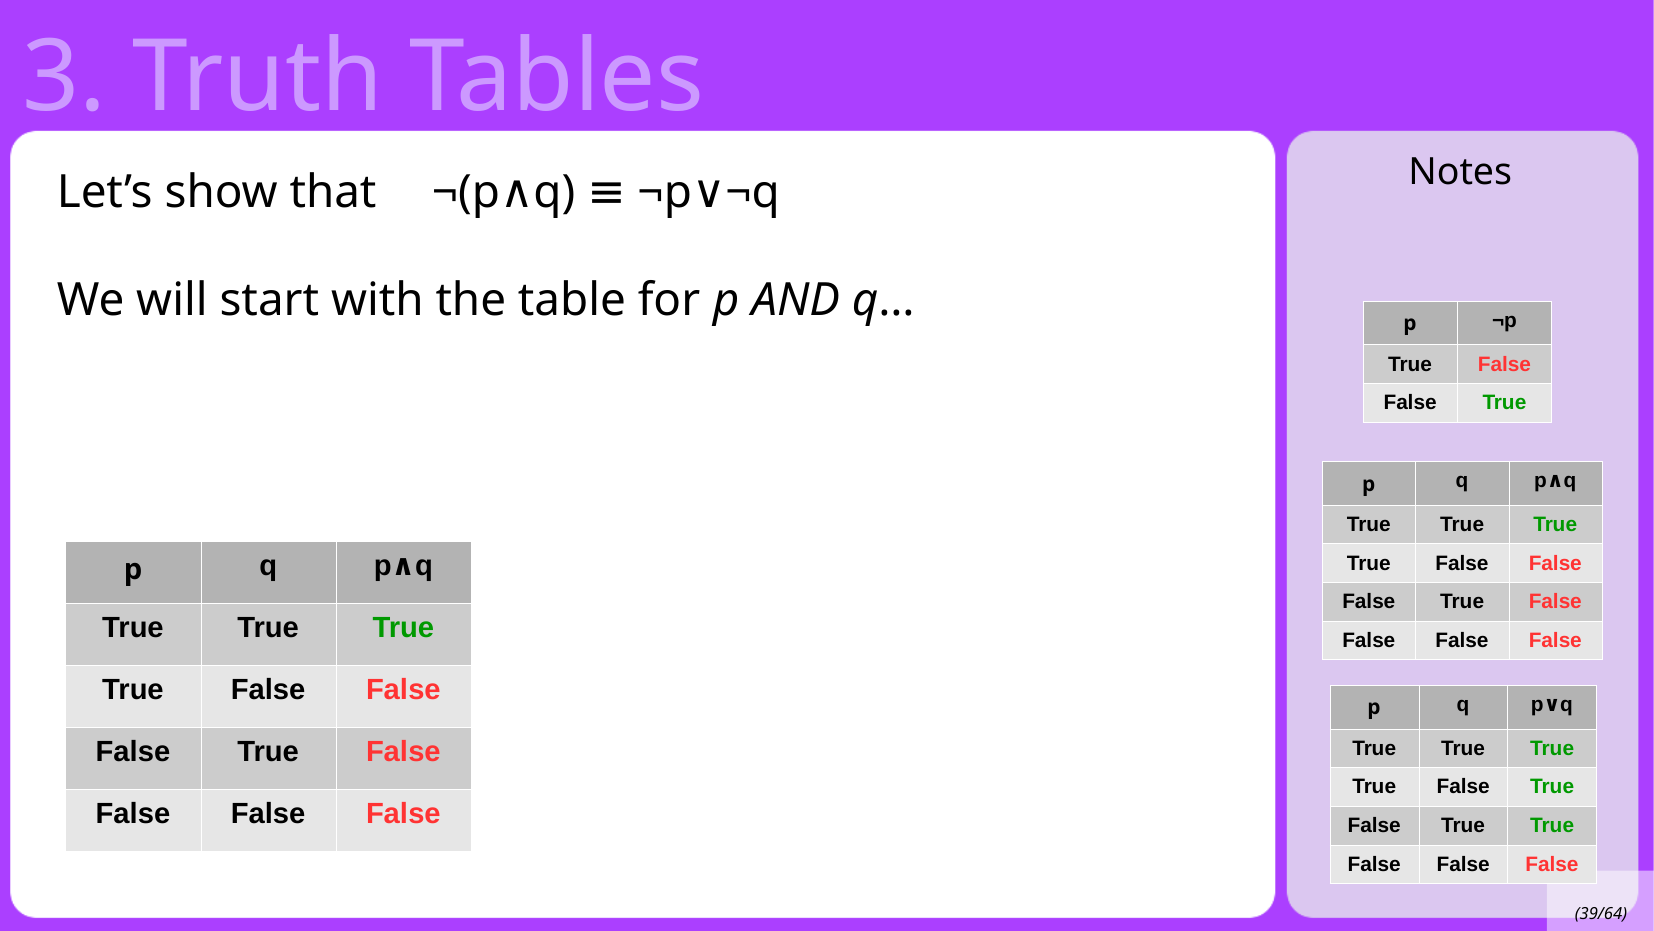

# 3. Truth Tables
Notes
Let’s show that 	¬(p∧q) ≡ ¬p∨¬q
We will start with the table for p AND q…
| p | ¬p |
| --- | --- |
| True | False |
| False | True |
| p | q | p∧q |
| --- | --- | --- |
| True | True | True |
| True | False | False |
| False | True | False |
| False | False | False |
| p | q | p∧q |
| --- | --- | --- |
| True | True | True |
| True | False | False |
| False | True | False |
| False | False | False |
| p | q | p∨q |
| --- | --- | --- |
| True | True | True |
| True | False | True |
| False | True | True |
| False | False | False |